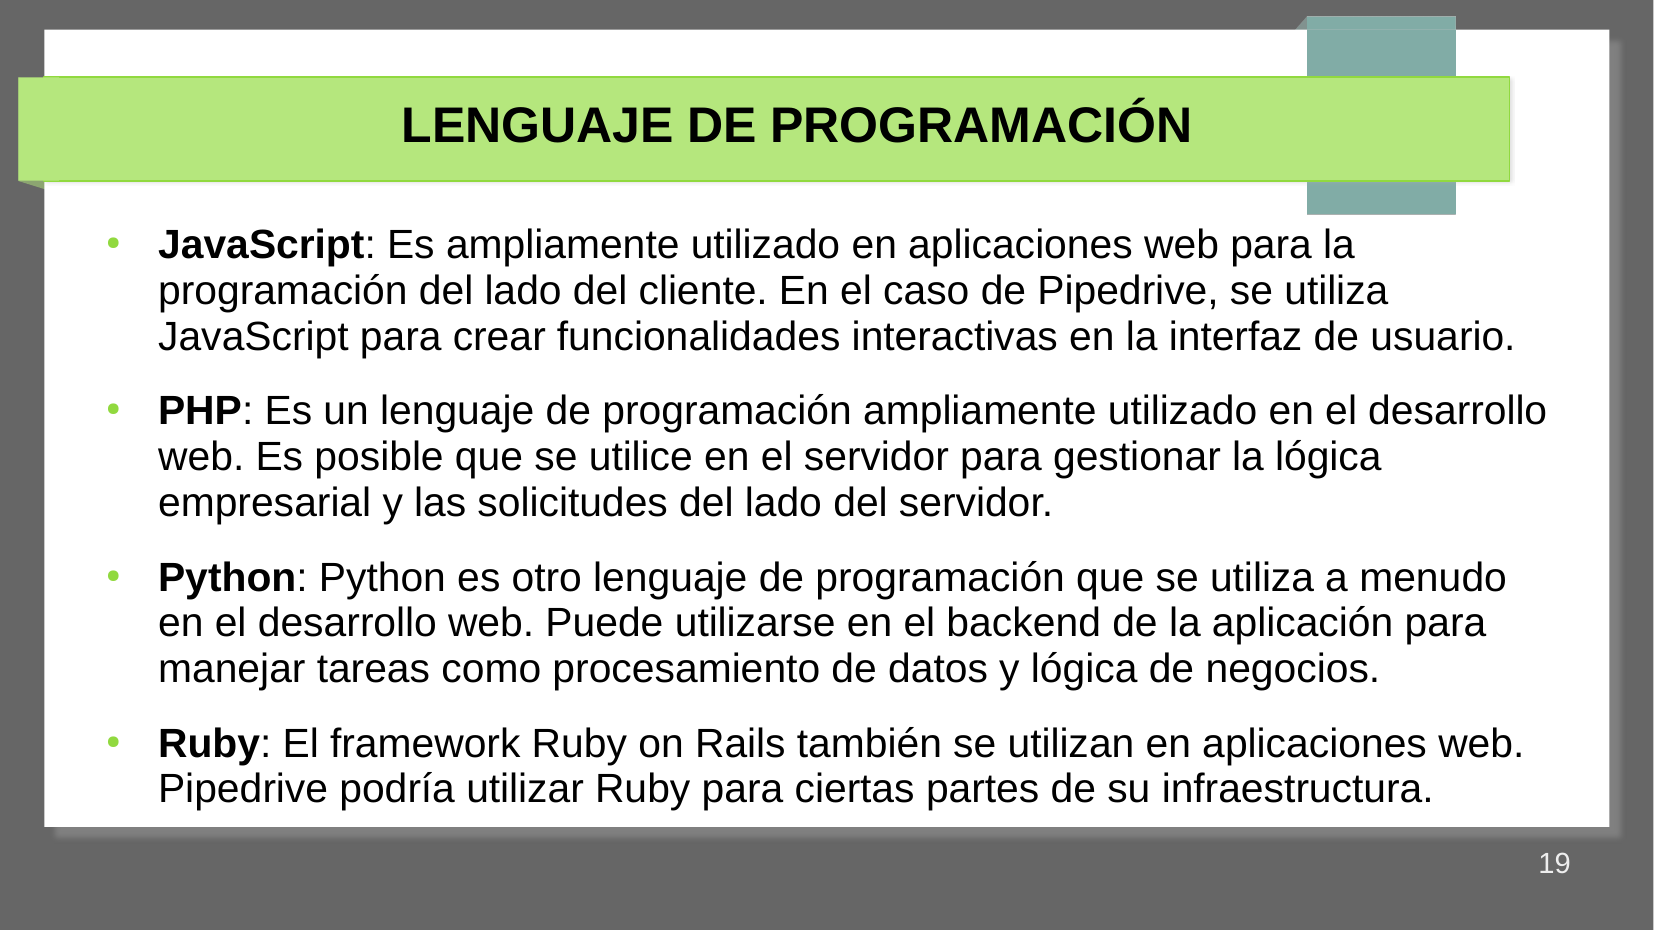

# LENGUAJE DE PROGRAMACIÓN
JavaScript: Es ampliamente utilizado en aplicaciones web para la programación del lado del cliente. En el caso de Pipedrive, se utiliza JavaScript para crear funcionalidades interactivas en la interfaz de usuario.
PHP: Es un lenguaje de programación ampliamente utilizado en el desarrollo web. Es posible que se utilice en el servidor para gestionar la lógica empresarial y las solicitudes del lado del servidor.
Python: Python es otro lenguaje de programación que se utiliza a menudo en el desarrollo web. Puede utilizarse en el backend de la aplicación para manejar tareas como procesamiento de datos y lógica de negocios.
Ruby: El framework Ruby on Rails también se utilizan en aplicaciones web. Pipedrive podría utilizar Ruby para ciertas partes de su infraestructura.
19